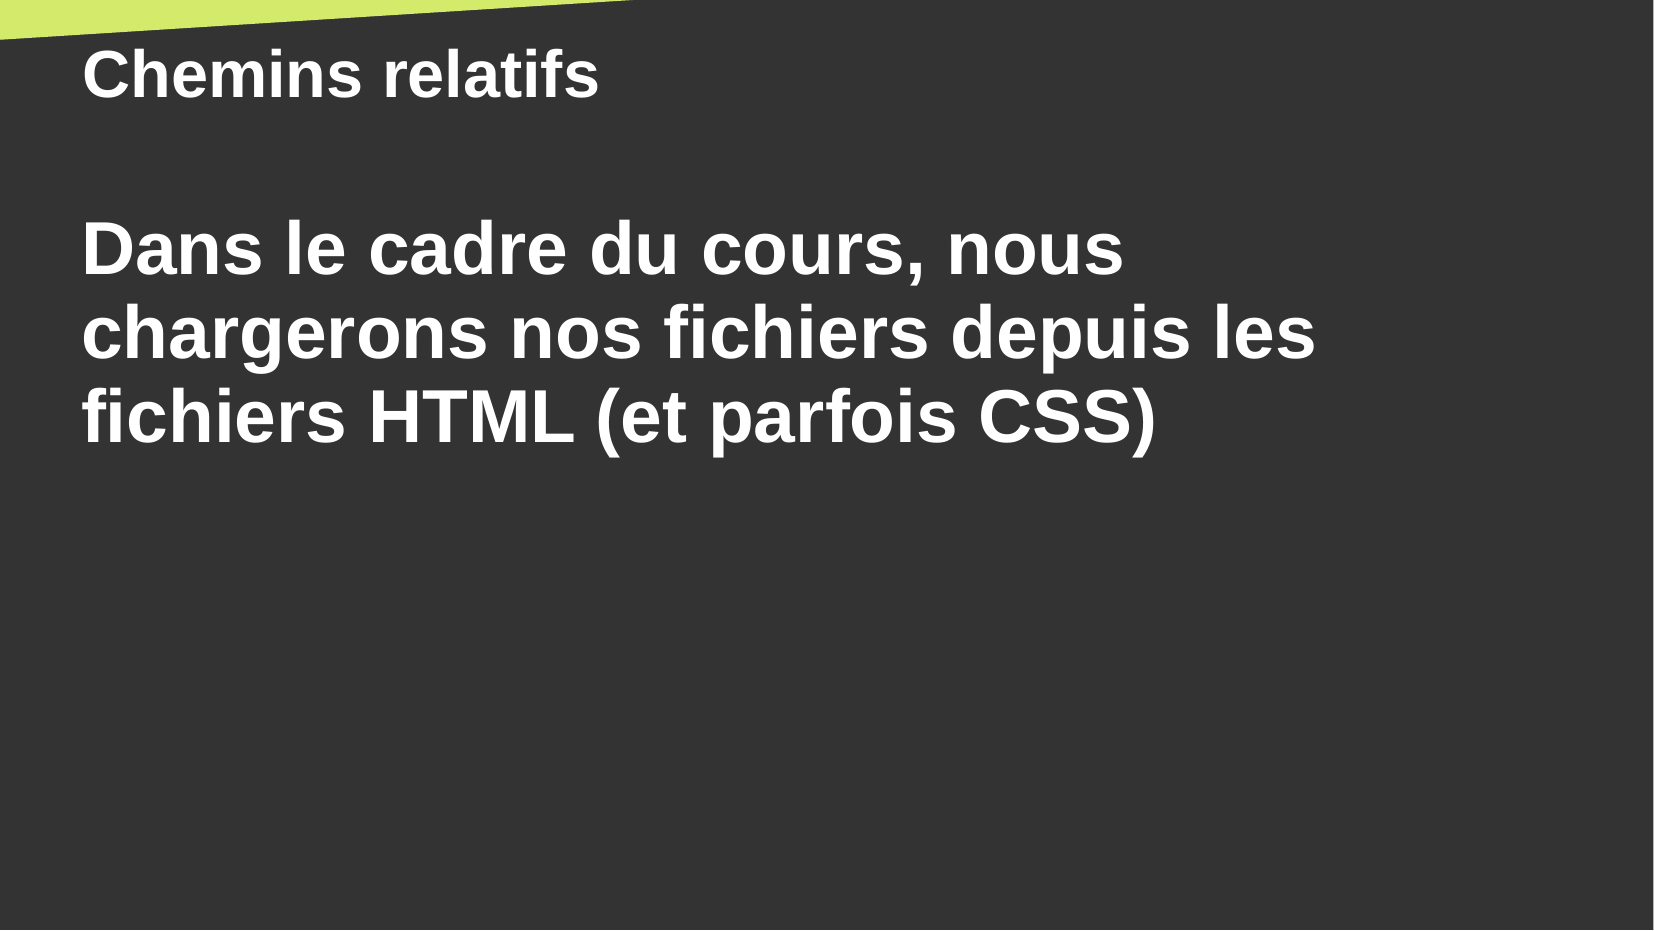

# Chemins relatifs
Dans le cadre du cours, nous chargerons nos fichiers depuis les fichiers HTML (et parfois CSS)